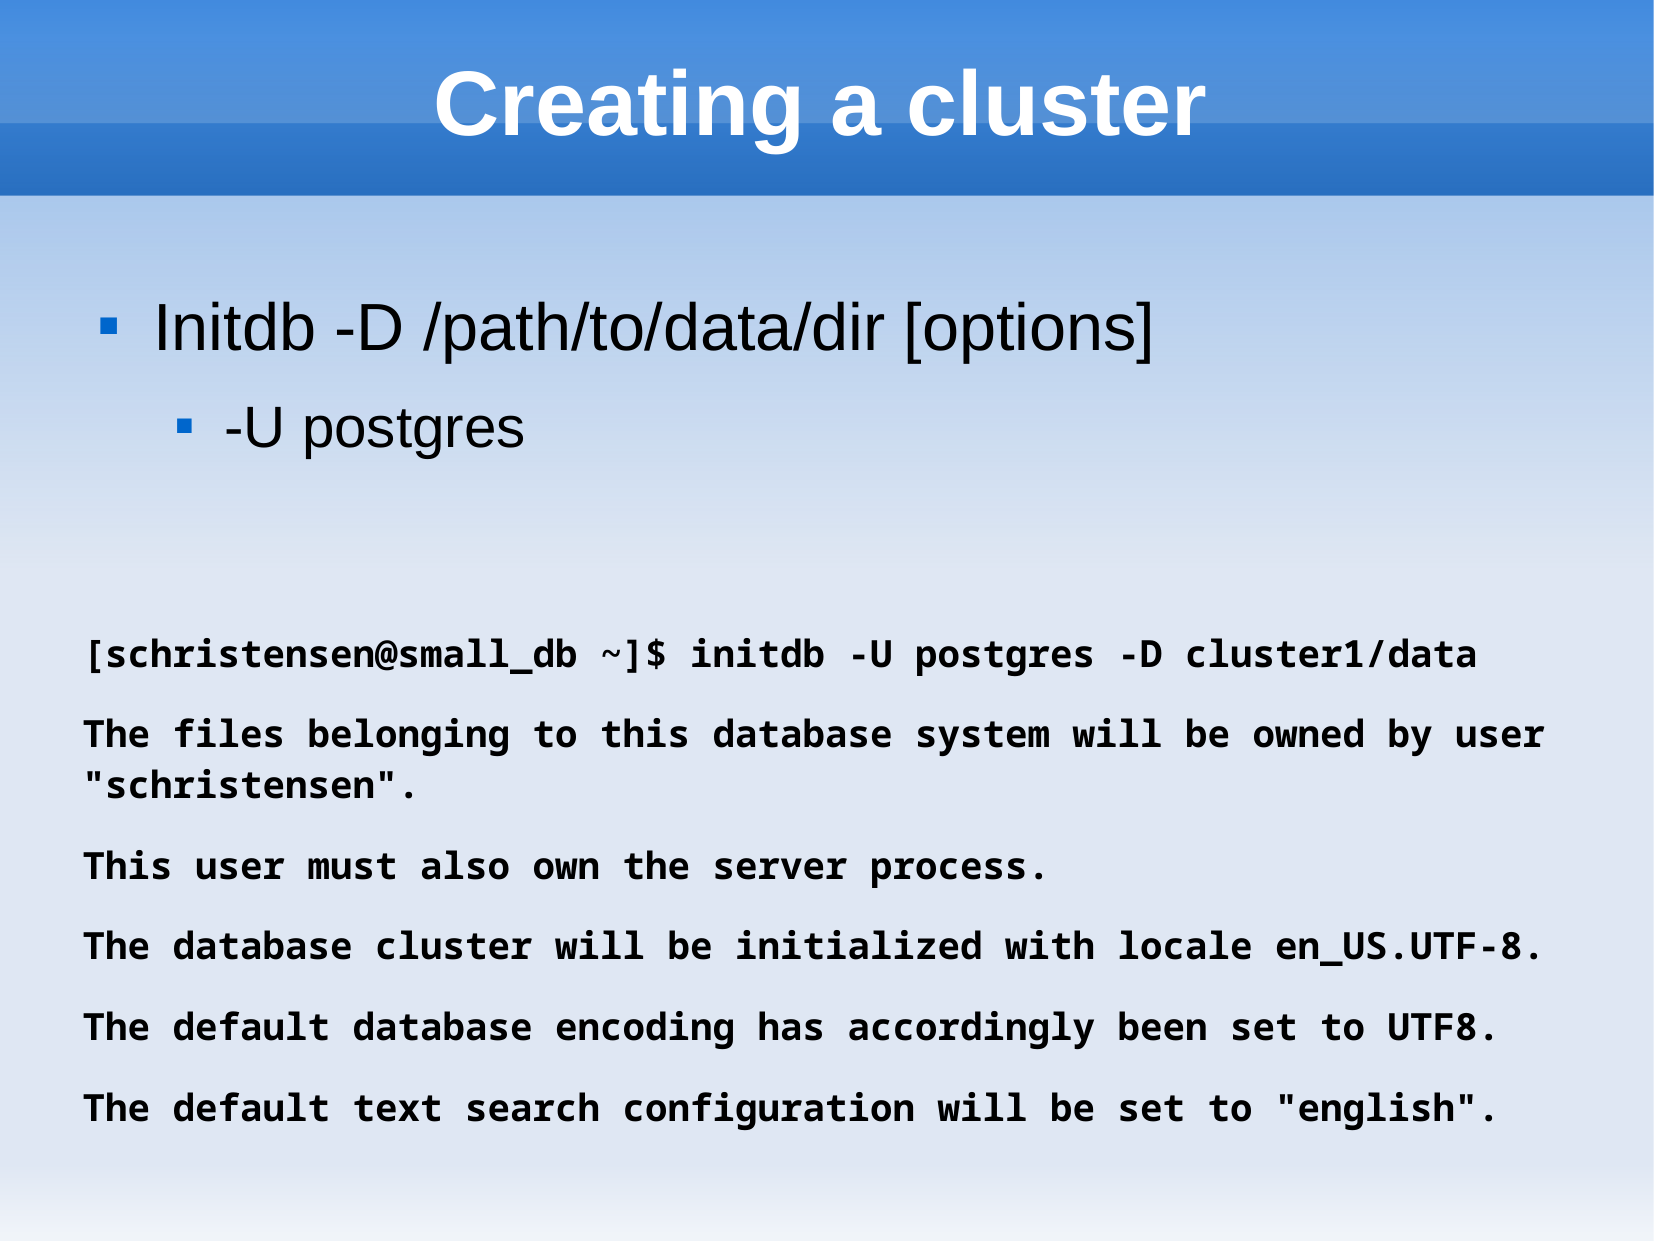

# Creating a cluster
Initdb -D /path/to/data/dir [options]
-U postgres
[schristensen@small_db ~]$ initdb -U postgres -D cluster1/data
The files belonging to this database system will be owned by user "schristensen".
This user must also own the server process.
The database cluster will be initialized with locale en_US.UTF-8.
The default database encoding has accordingly been set to UTF8.
The default text search configuration will be set to "english".